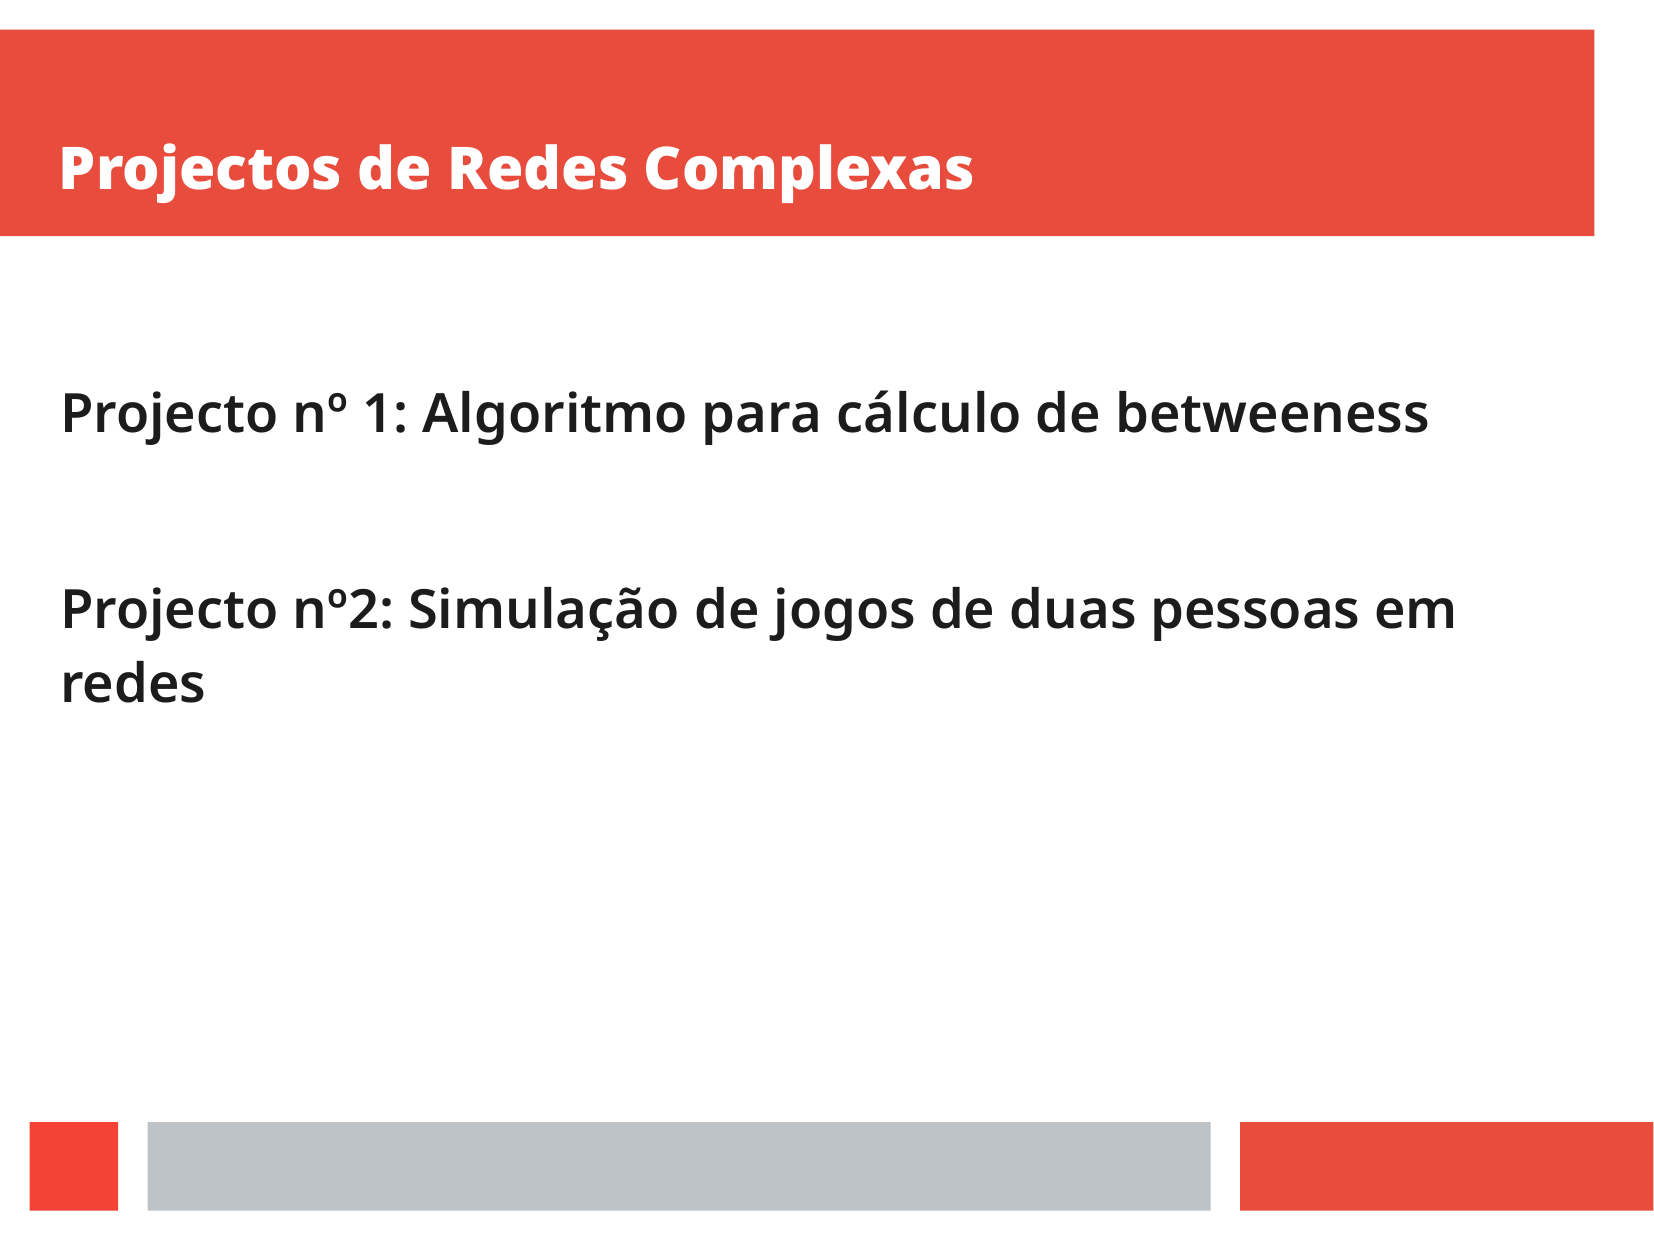

# Projectos de Redes Complexas
Projecto nº 1: Algoritmo para cálculo de betweeness
Projecto nº2: Simulação de jogos de duas pessoas em redes